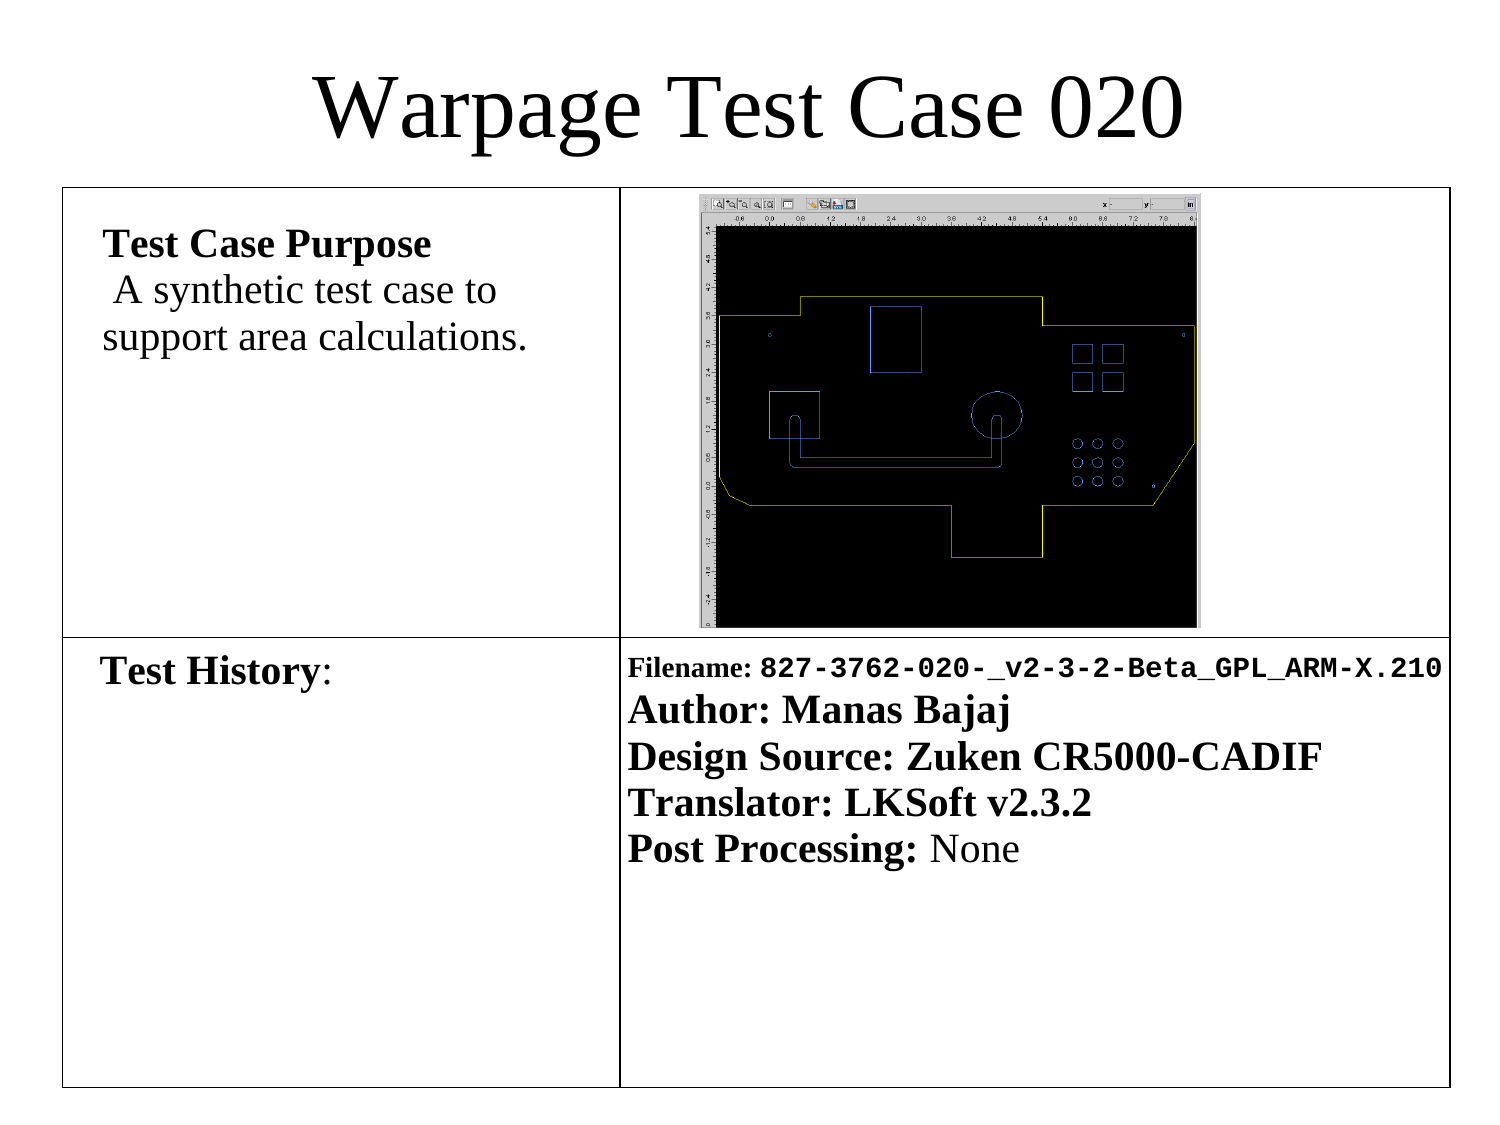

# Warpage Test Case 020
Test Case Purpose
 A synthetic test case to support area calculations.
Test History:
Filename: 827-3762-020-_v2-3-2-Beta_GPL_ARM-X.210
Author: Manas Bajaj
Design Source: Zuken CR5000-CADIF
Translator: LKSoft v2.3.2
Post Processing: None